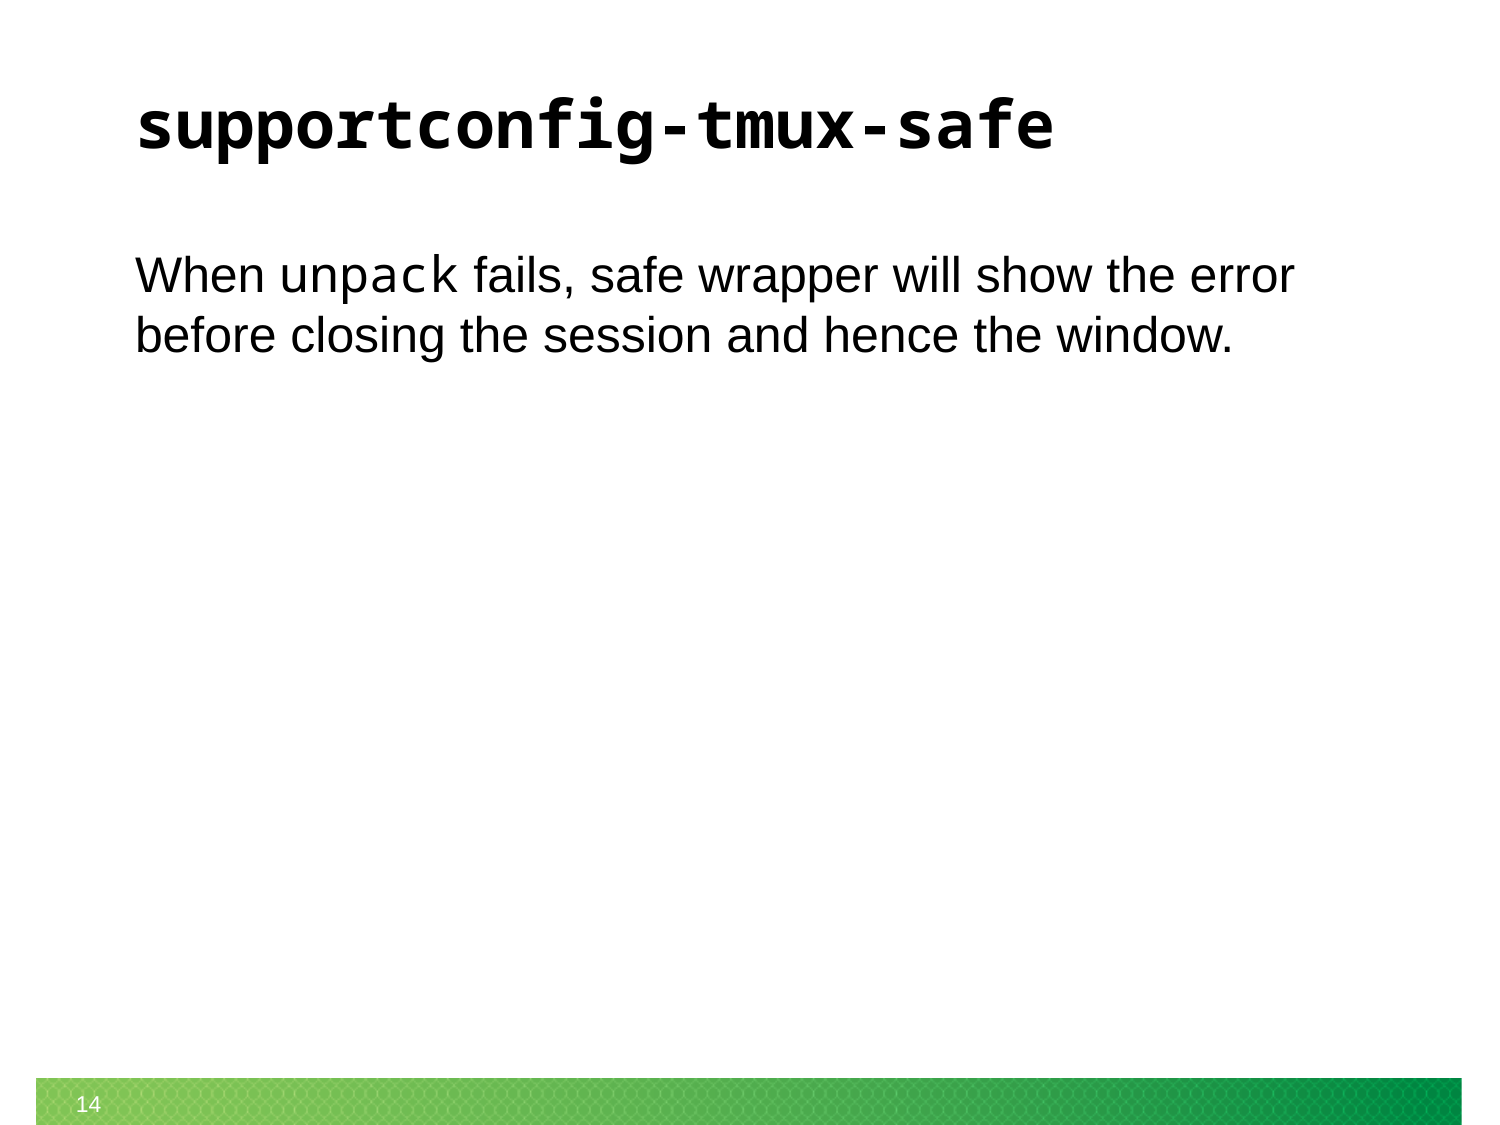

# supportconfig-tmux-safe
When unpack fails, safe wrapper will show the error before closing the session and hence the window.